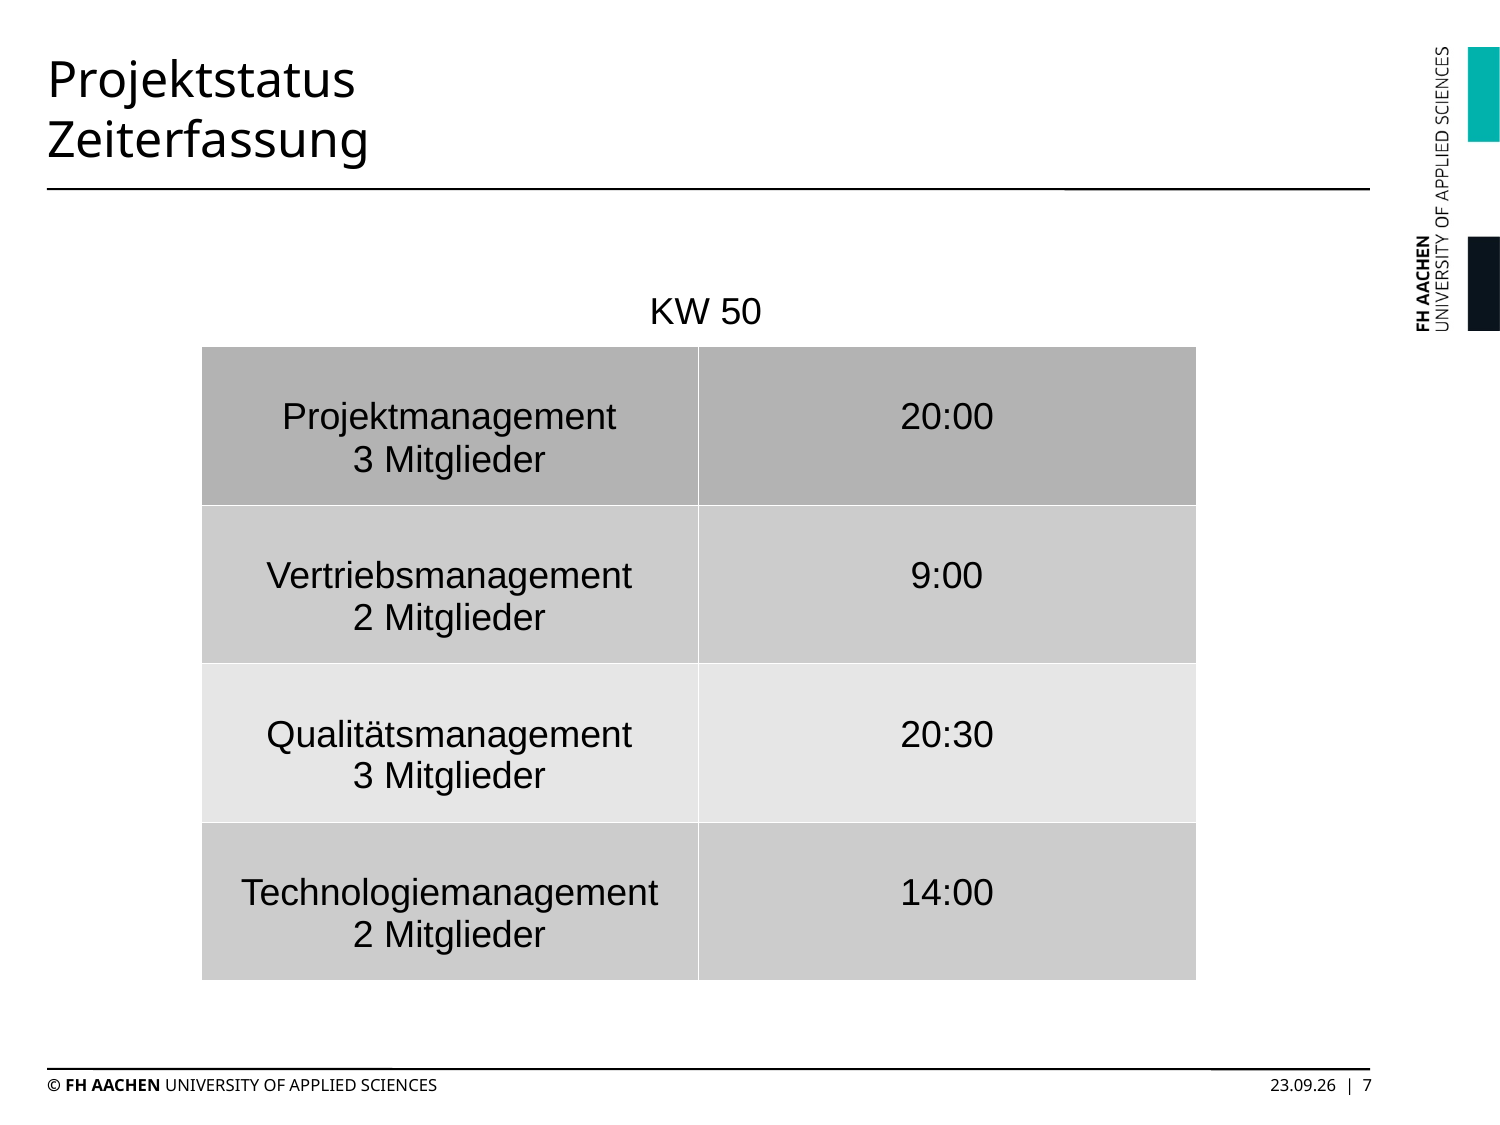

# Projektstatus Zeiterfassung
KW 50
| Projektmanagement 3 Mitglieder | 20:00 |
| --- | --- |
| Vertriebsmanagement 2 Mitglieder | 9:00 |
| Qualitätsmanagement 3 Mitglieder | 20:30 |
| Technologiemanagement 2 Mitglieder | 14:00 |